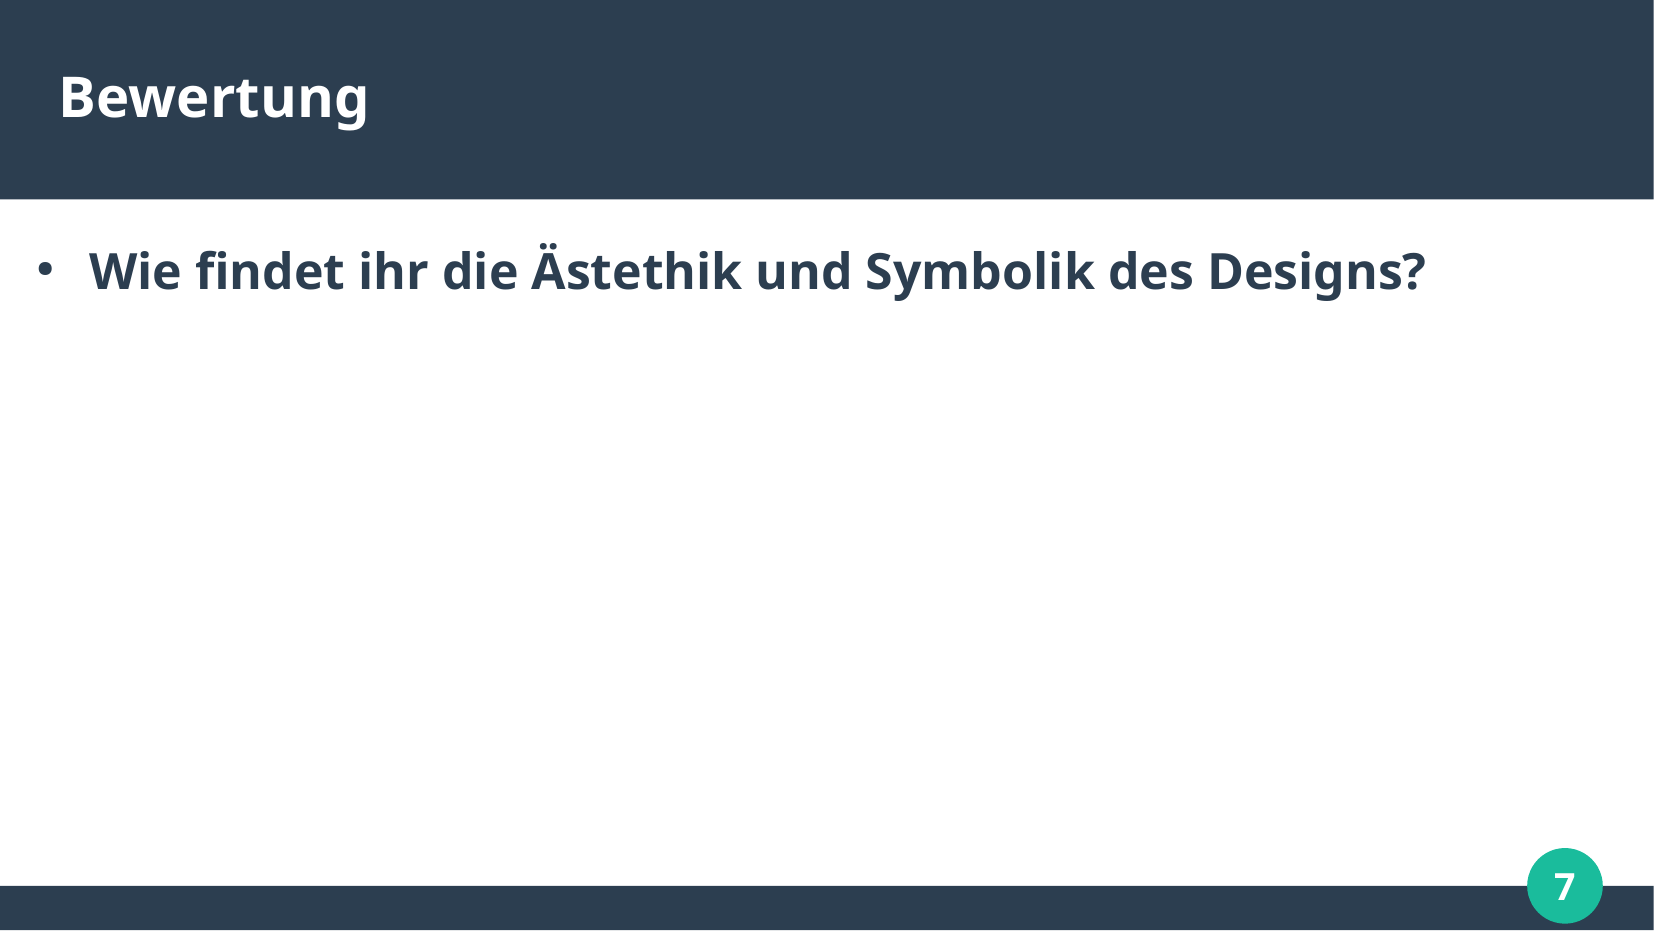

# Bewertung
Wie findet ihr die Ästethik und Symbolik des Designs?